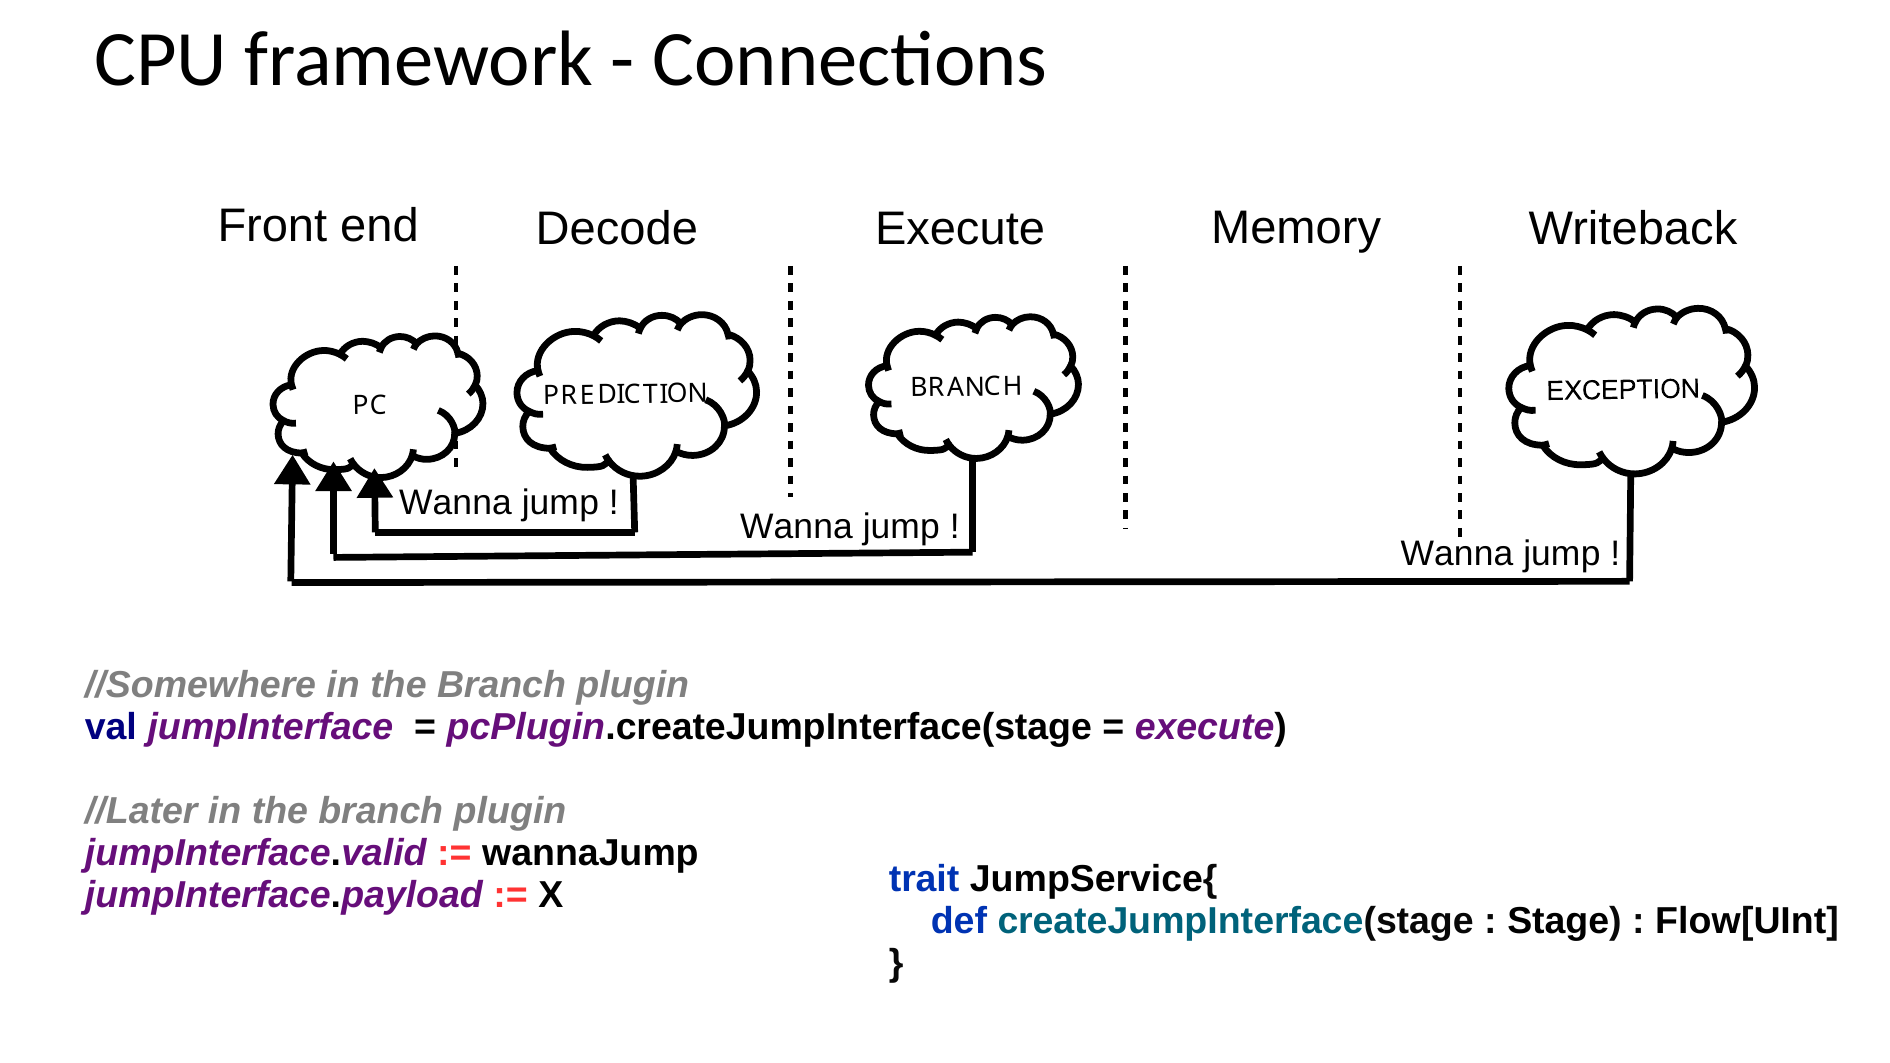

# CPU framework - Connections
//Somewhere in the Branch plugin
val jumpInterface = pcPlugin.createJumpInterface(stage = execute)
//Later in the branch plugin
jumpInterface.valid := wannaJump
jumpInterface.payload := X
trait JumpService{
 def createJumpInterface(stage : Stage) : Flow[UInt]
}